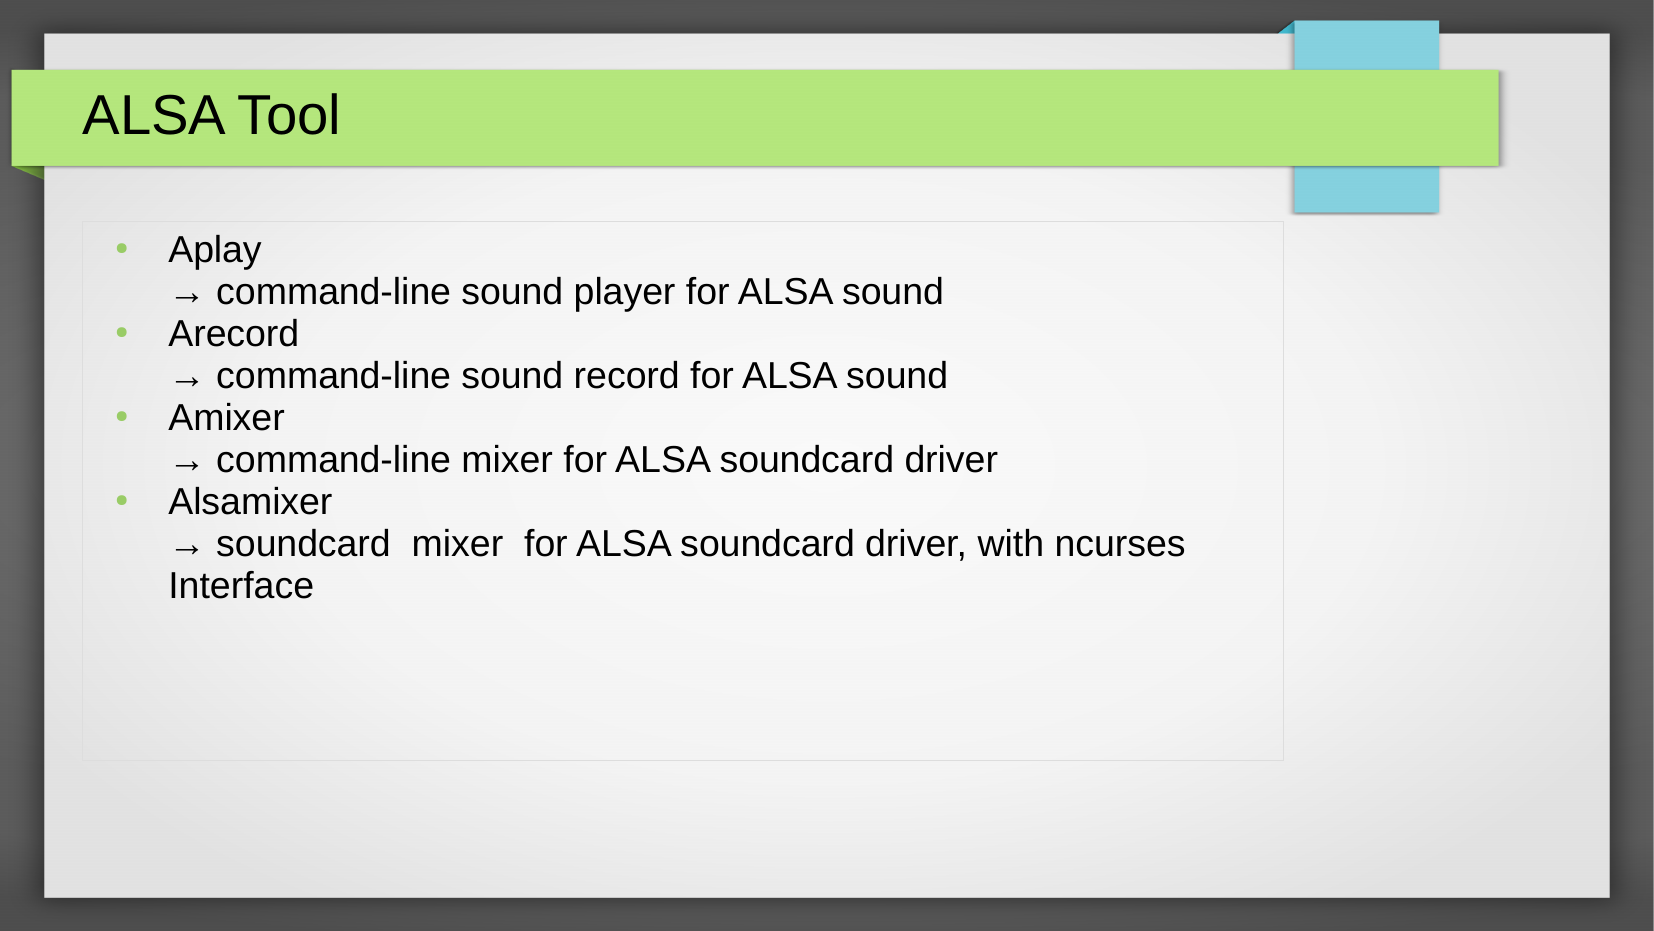

# ALSA Tool
Aplay
→ command-line sound player for ALSA sound
Arecord
→ command-line sound record for ALSA sound
Amixer
→ command-line mixer for ALSA soundcard driver
Alsamixer
→ soundcard mixer for ALSA soundcard driver, with ncurses Interface